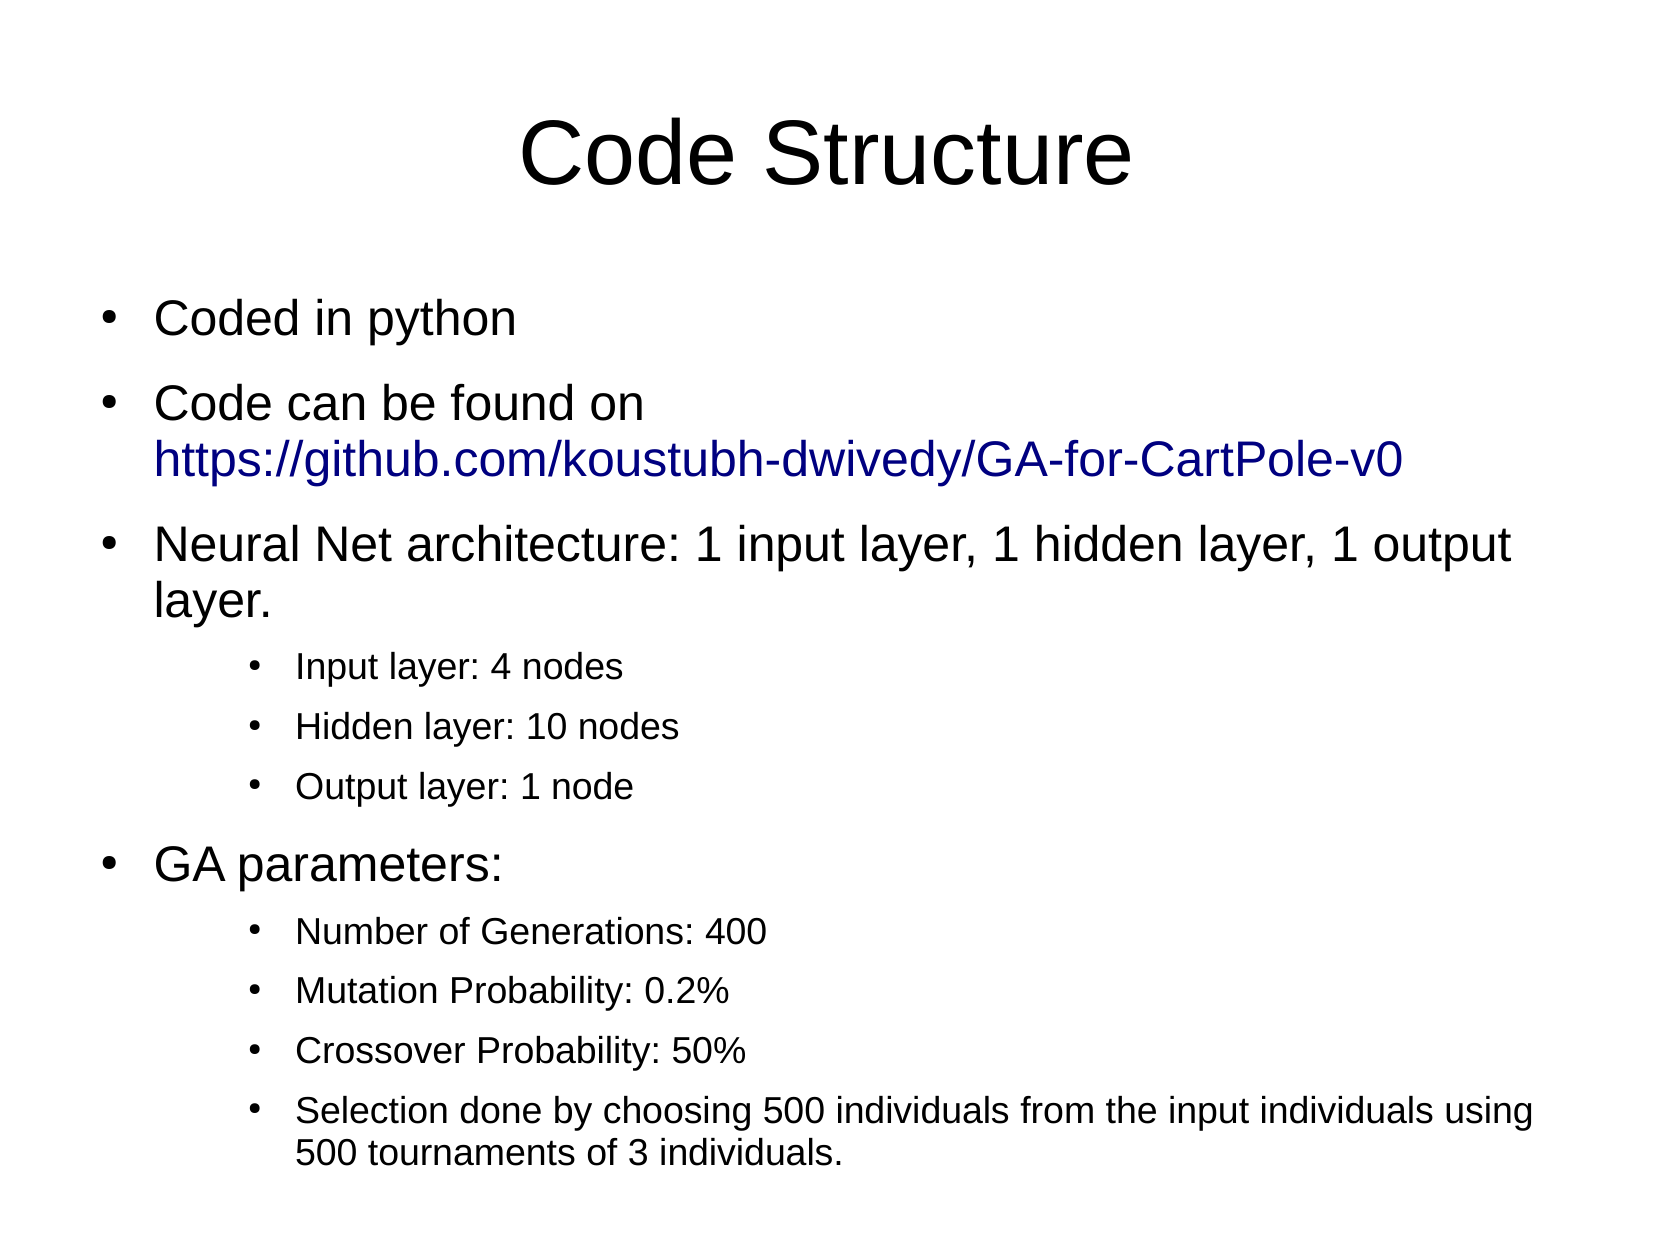

# Code Structure
Coded in python
Code can be found on https://github.com/koustubh-dwivedy/GA-for-CartPole-v0
Neural Net architecture: 1 input layer, 1 hidden layer, 1 output layer.
Input layer: 4 nodes
Hidden layer: 10 nodes
Output layer: 1 node
GA parameters:
Number of Generations: 400
Mutation Probability: 0.2%
Crossover Probability: 50%
Selection done by choosing 500 individuals from the input individuals using 500 tournaments of 3 individuals.